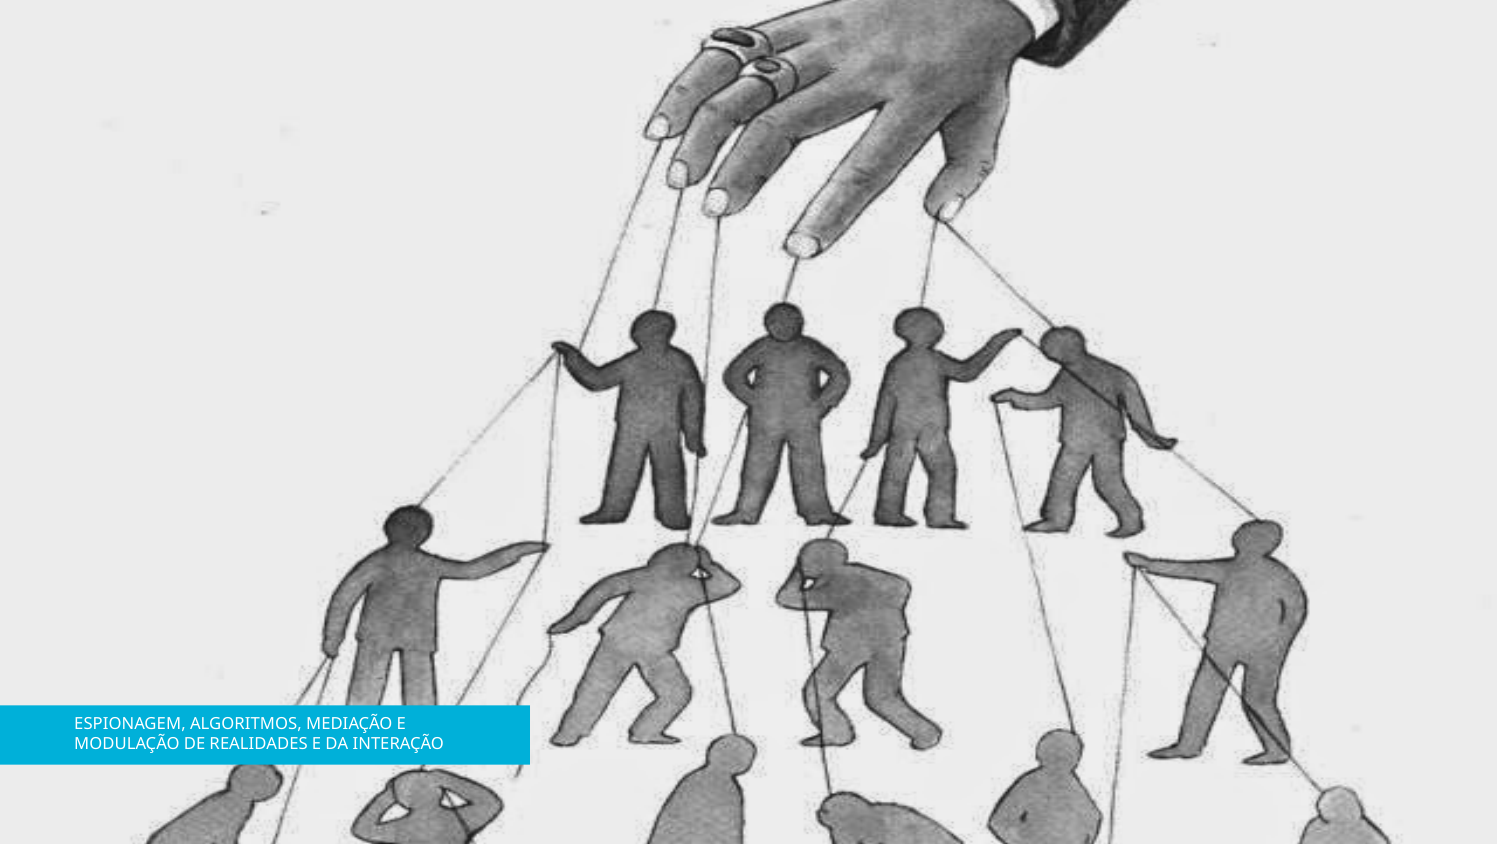

# ESPIONAGEM, ALGORITMOS, MEDIAÇÃO E MODULAÇÃO DE REALIDADES E DA INTERAÇÃO